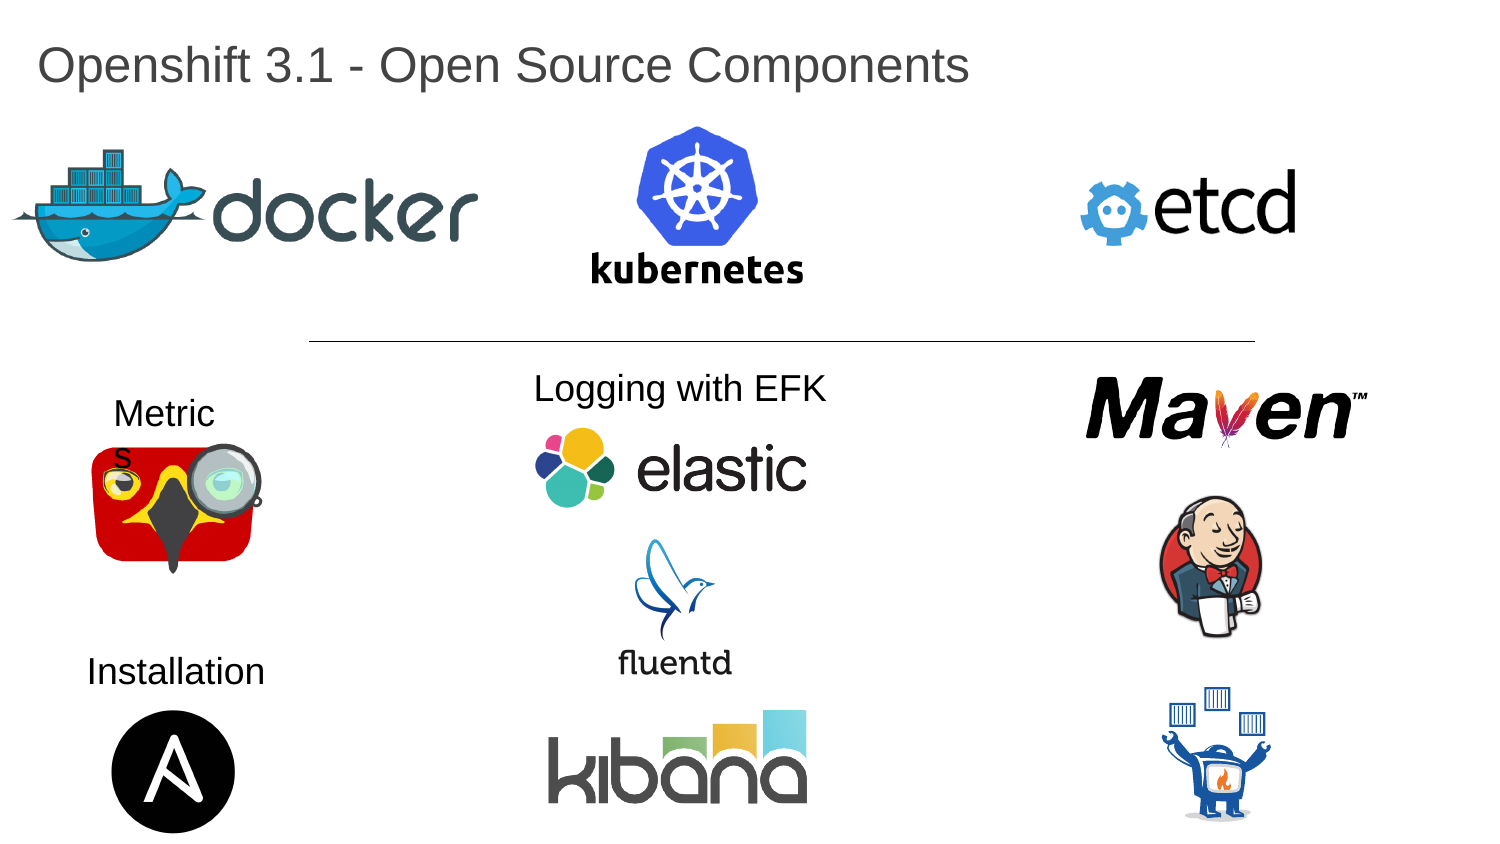

# Openshift 3.1 - Open Source Components
Logging with EFK
Metrics
Installation